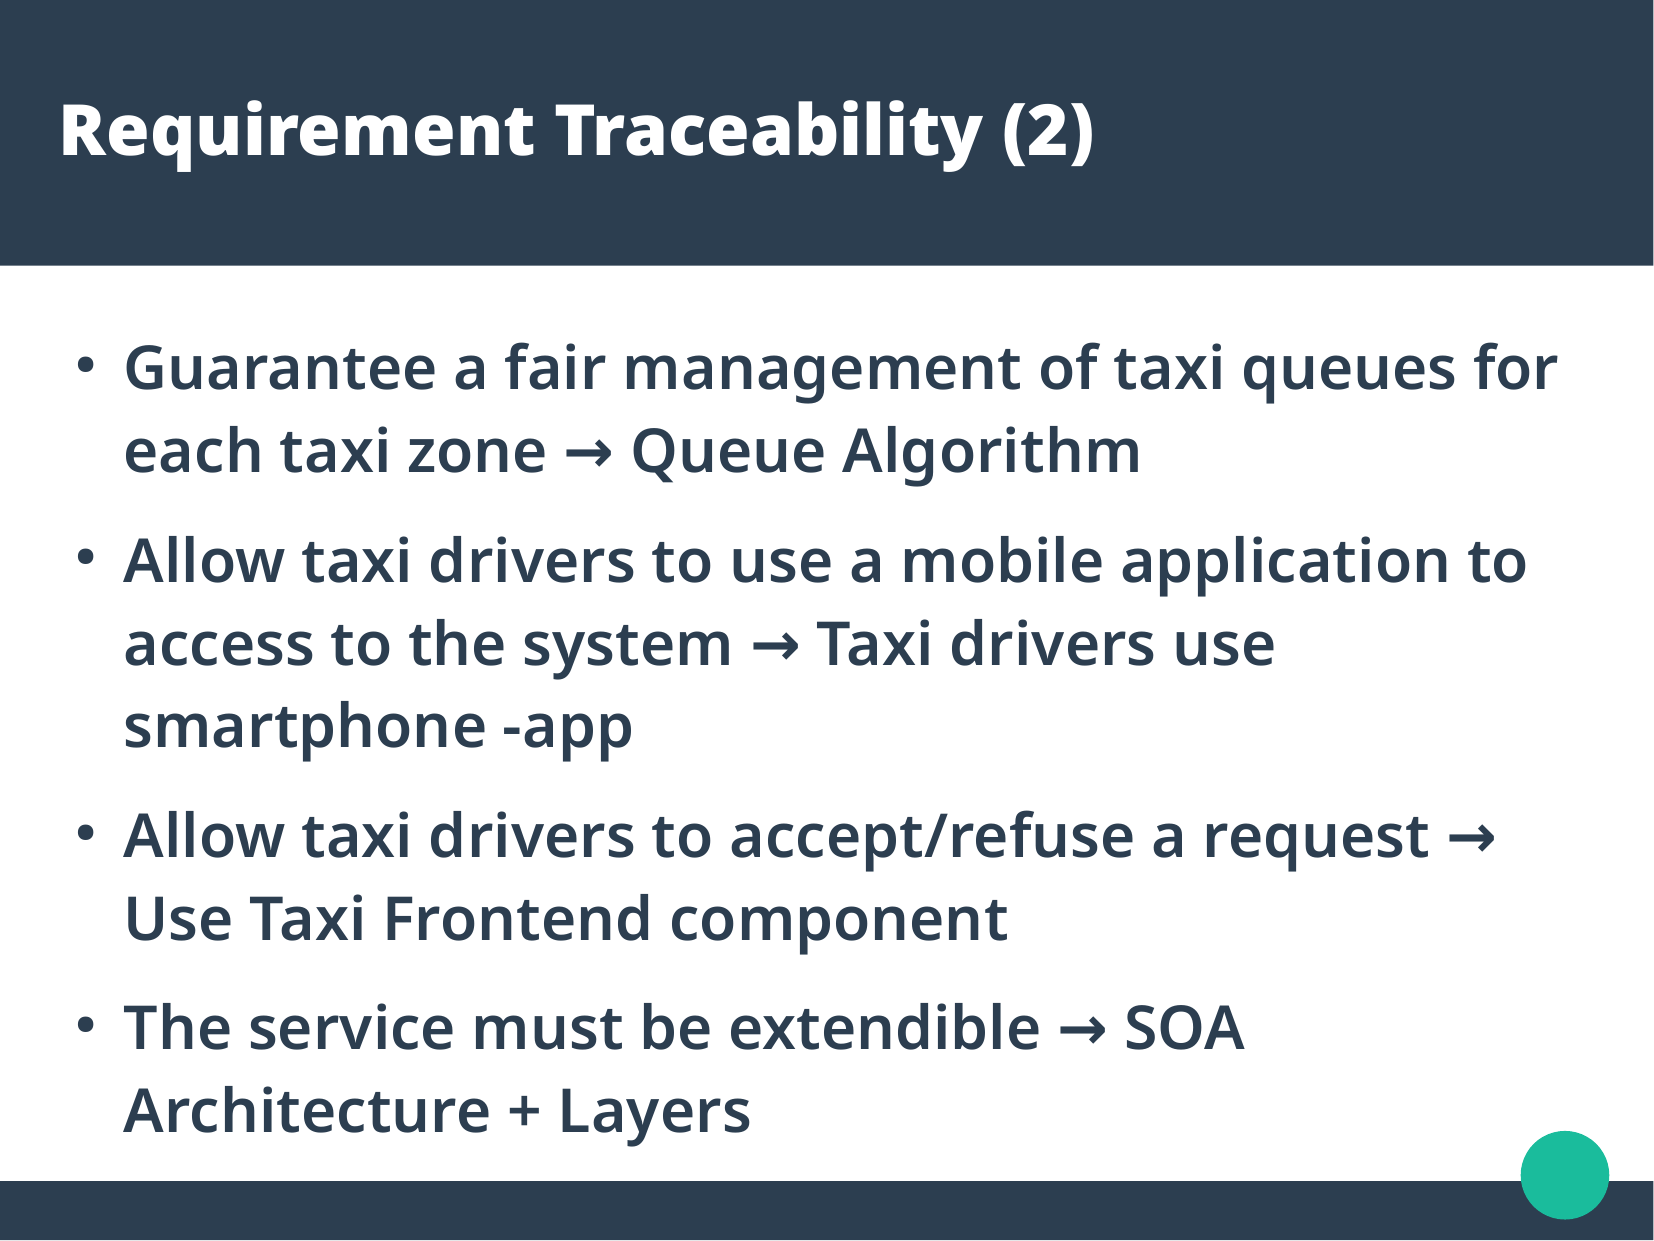

# Requirement Traceability (2)
Guarantee a fair management of taxi queues for each taxi zone → Queue Algorithm
Allow taxi drivers to use a mobile application to access to the system → Taxi drivers use smartphone -app
Allow taxi drivers to accept/refuse a request → Use Taxi Frontend component
The service must be extendible → SOA Architecture + Layers